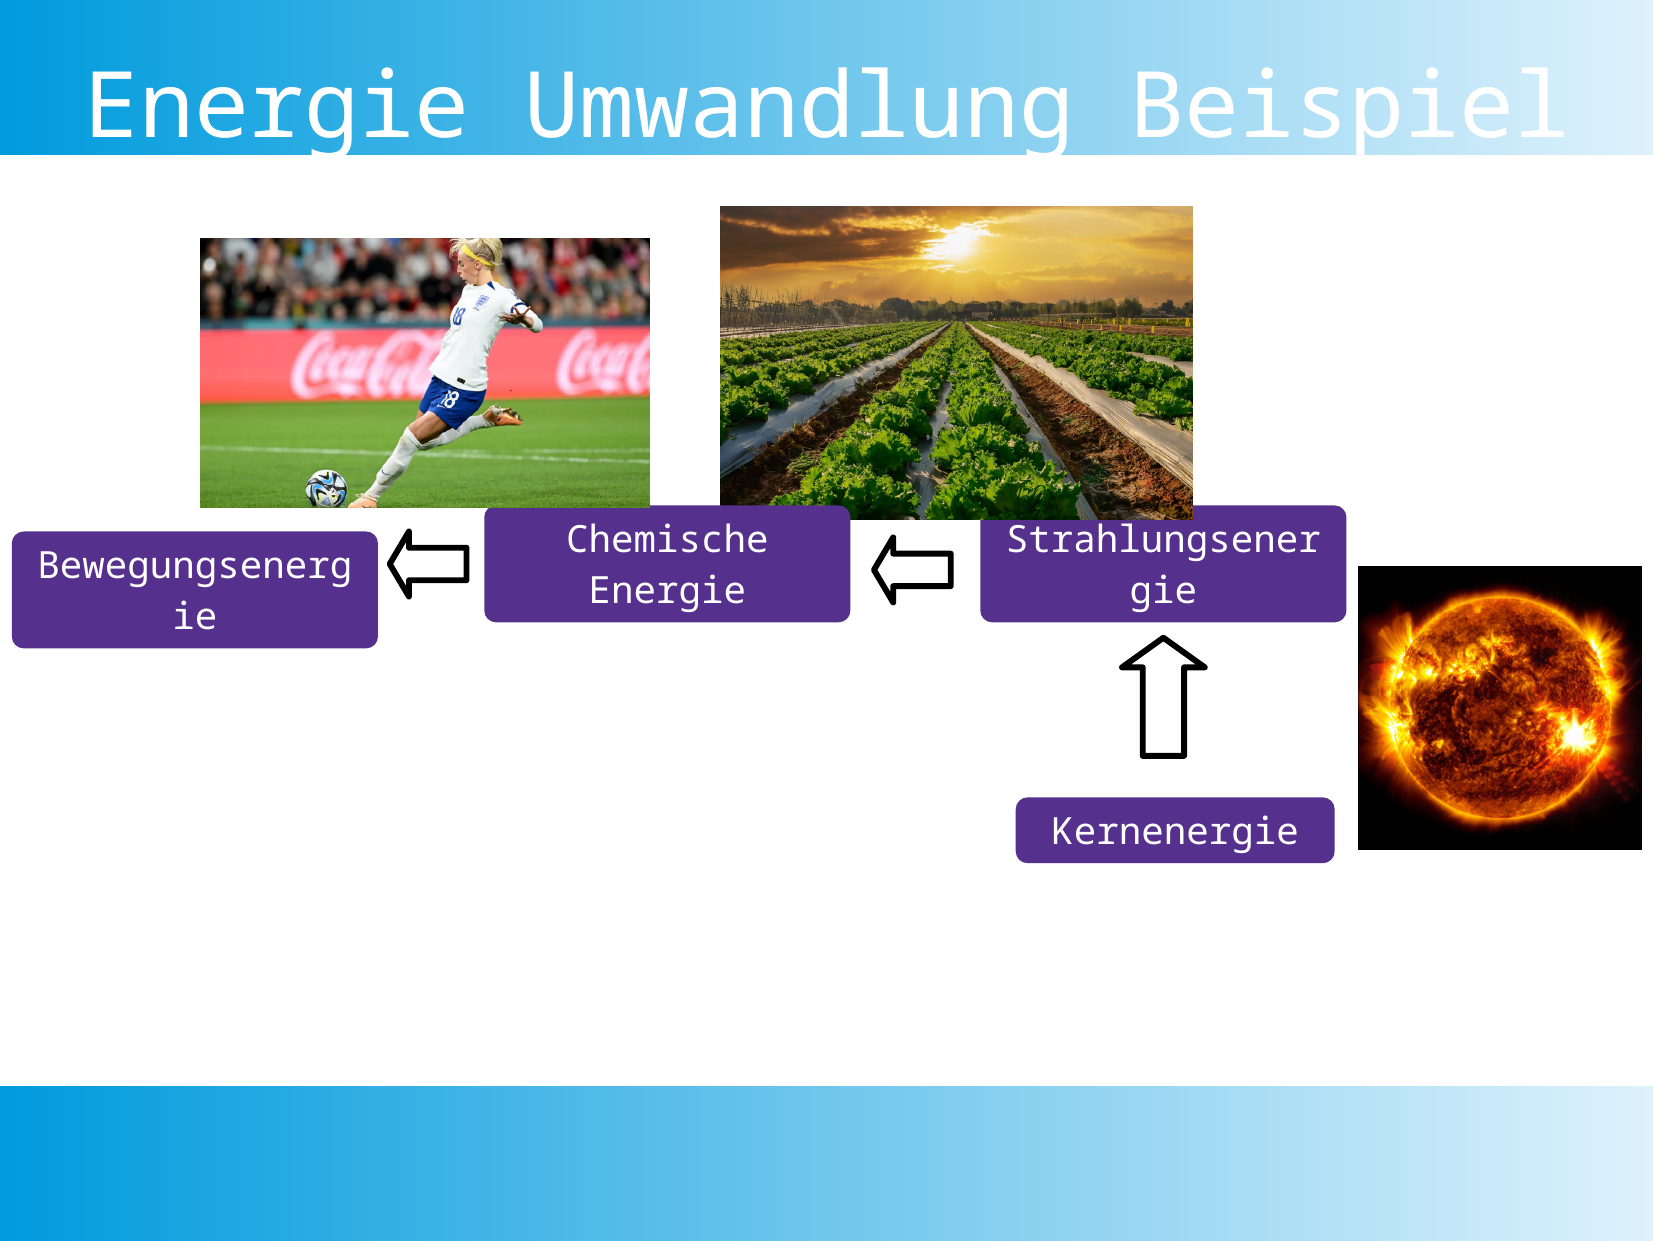

# Energie Umwandlung Beispiel
Chemische Energie
Strahlungsenergie
Bewegungsenergie
Kernenergie